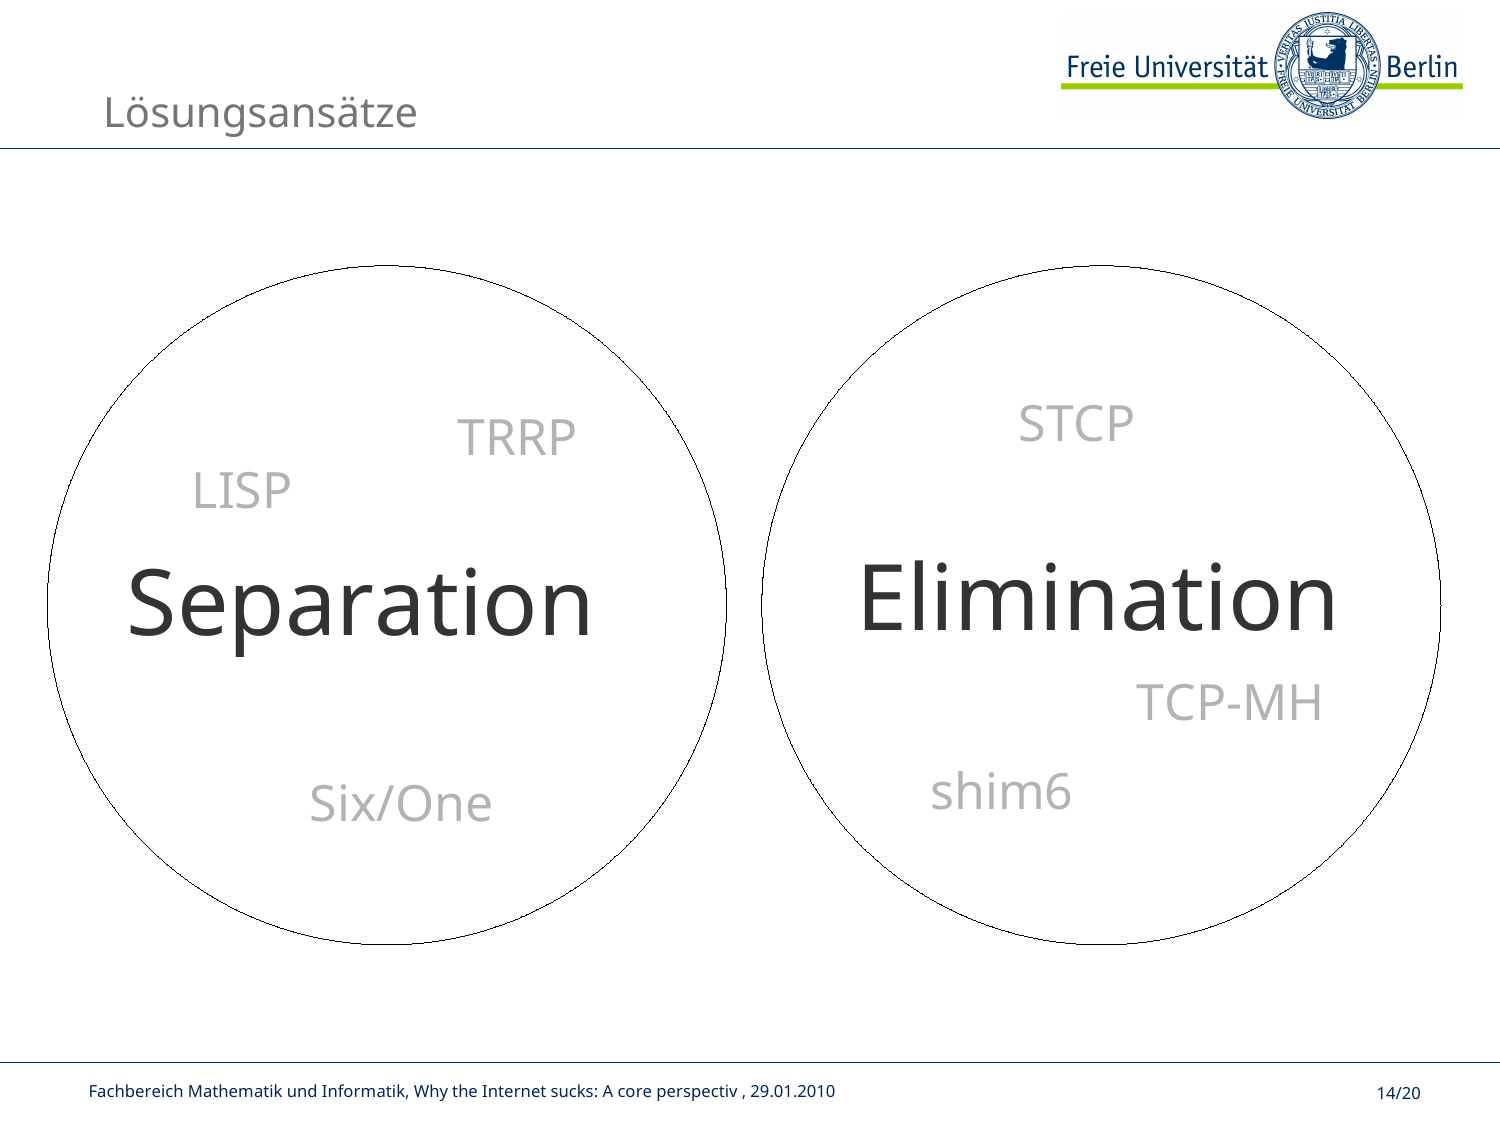

# Lösungsansätze
Elimination
Separation
STCP
TRRP
LISP
TCP-MH
shim6
Six/One
Freie Universität Berlin